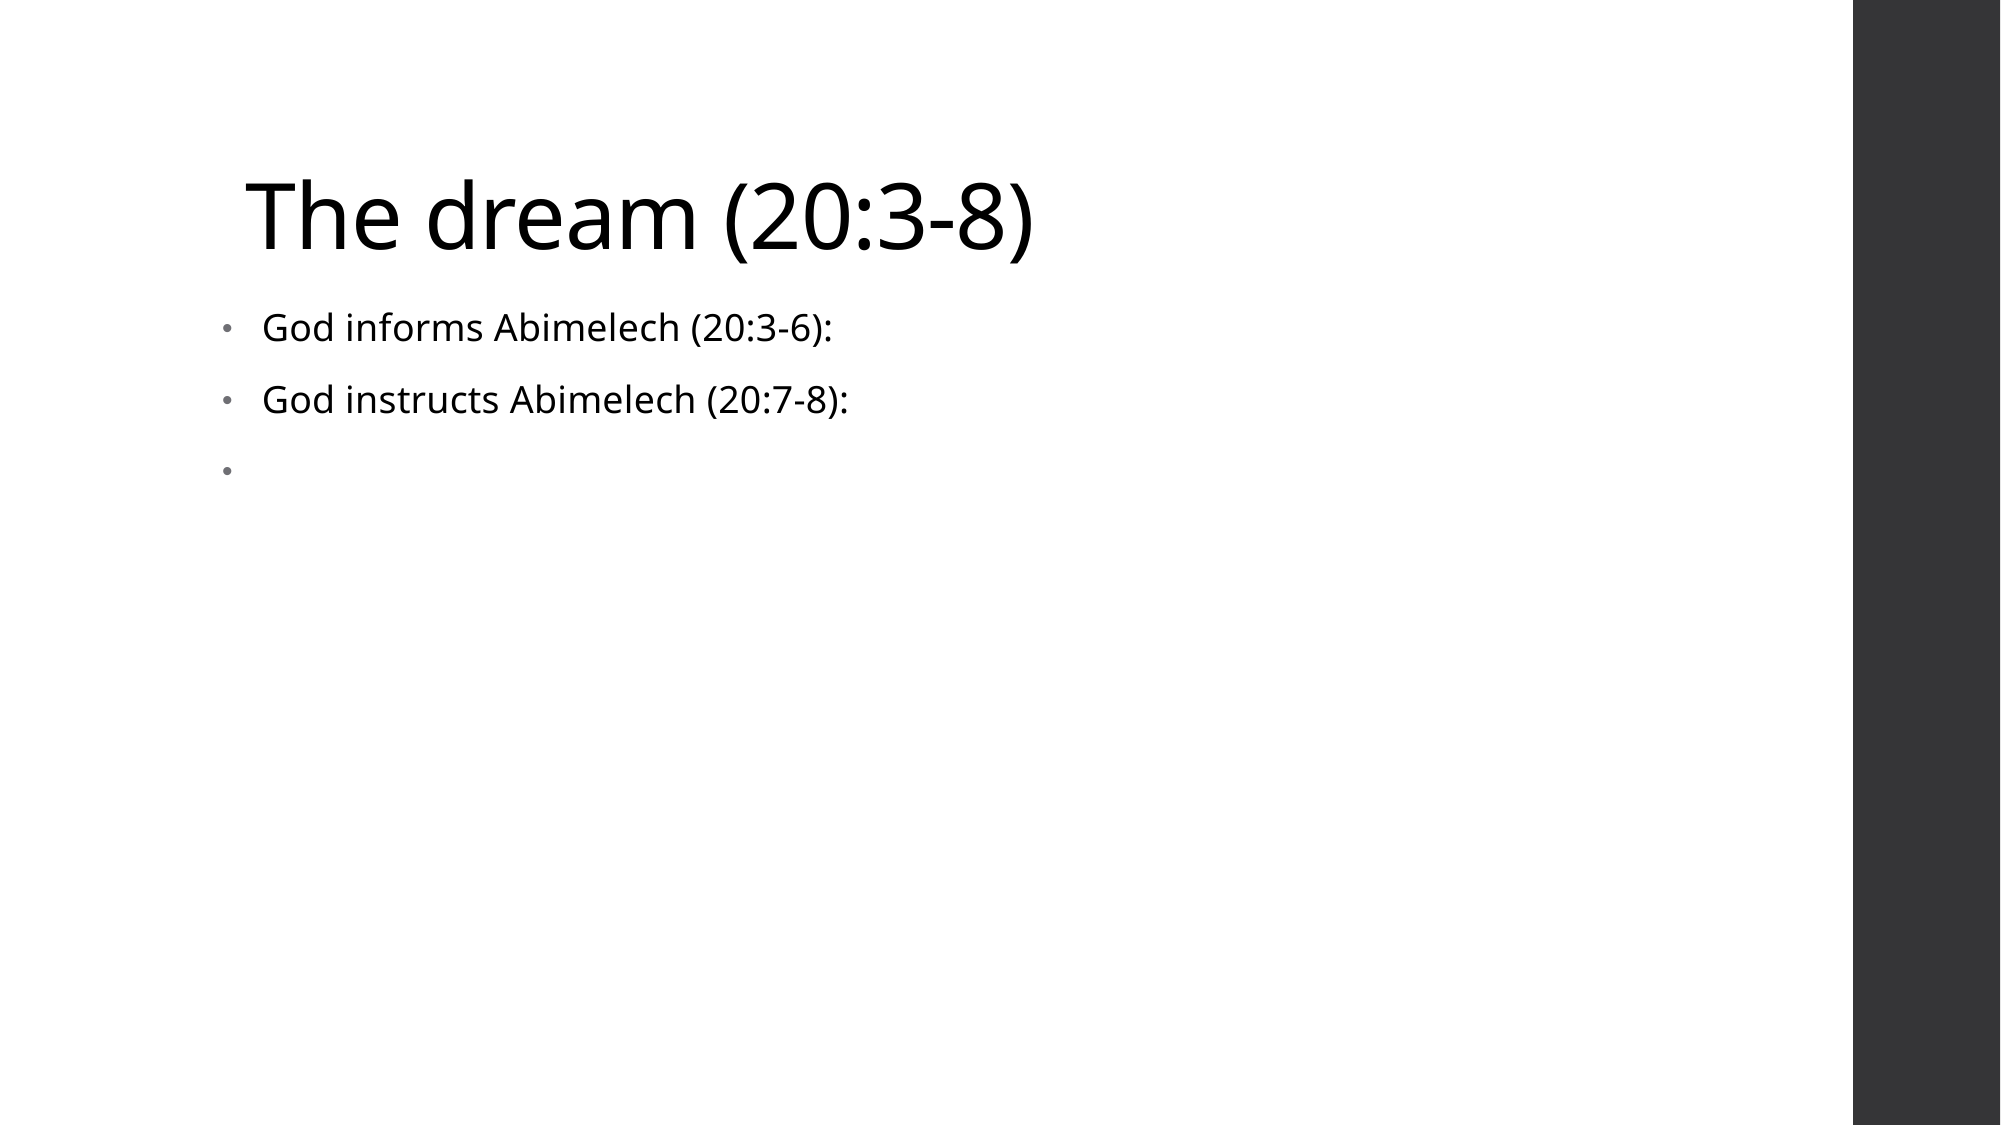

# The dream (20:3-8)
 God informs Abimelech (20:3-6):
 God instructs Abimelech (20:7-8):